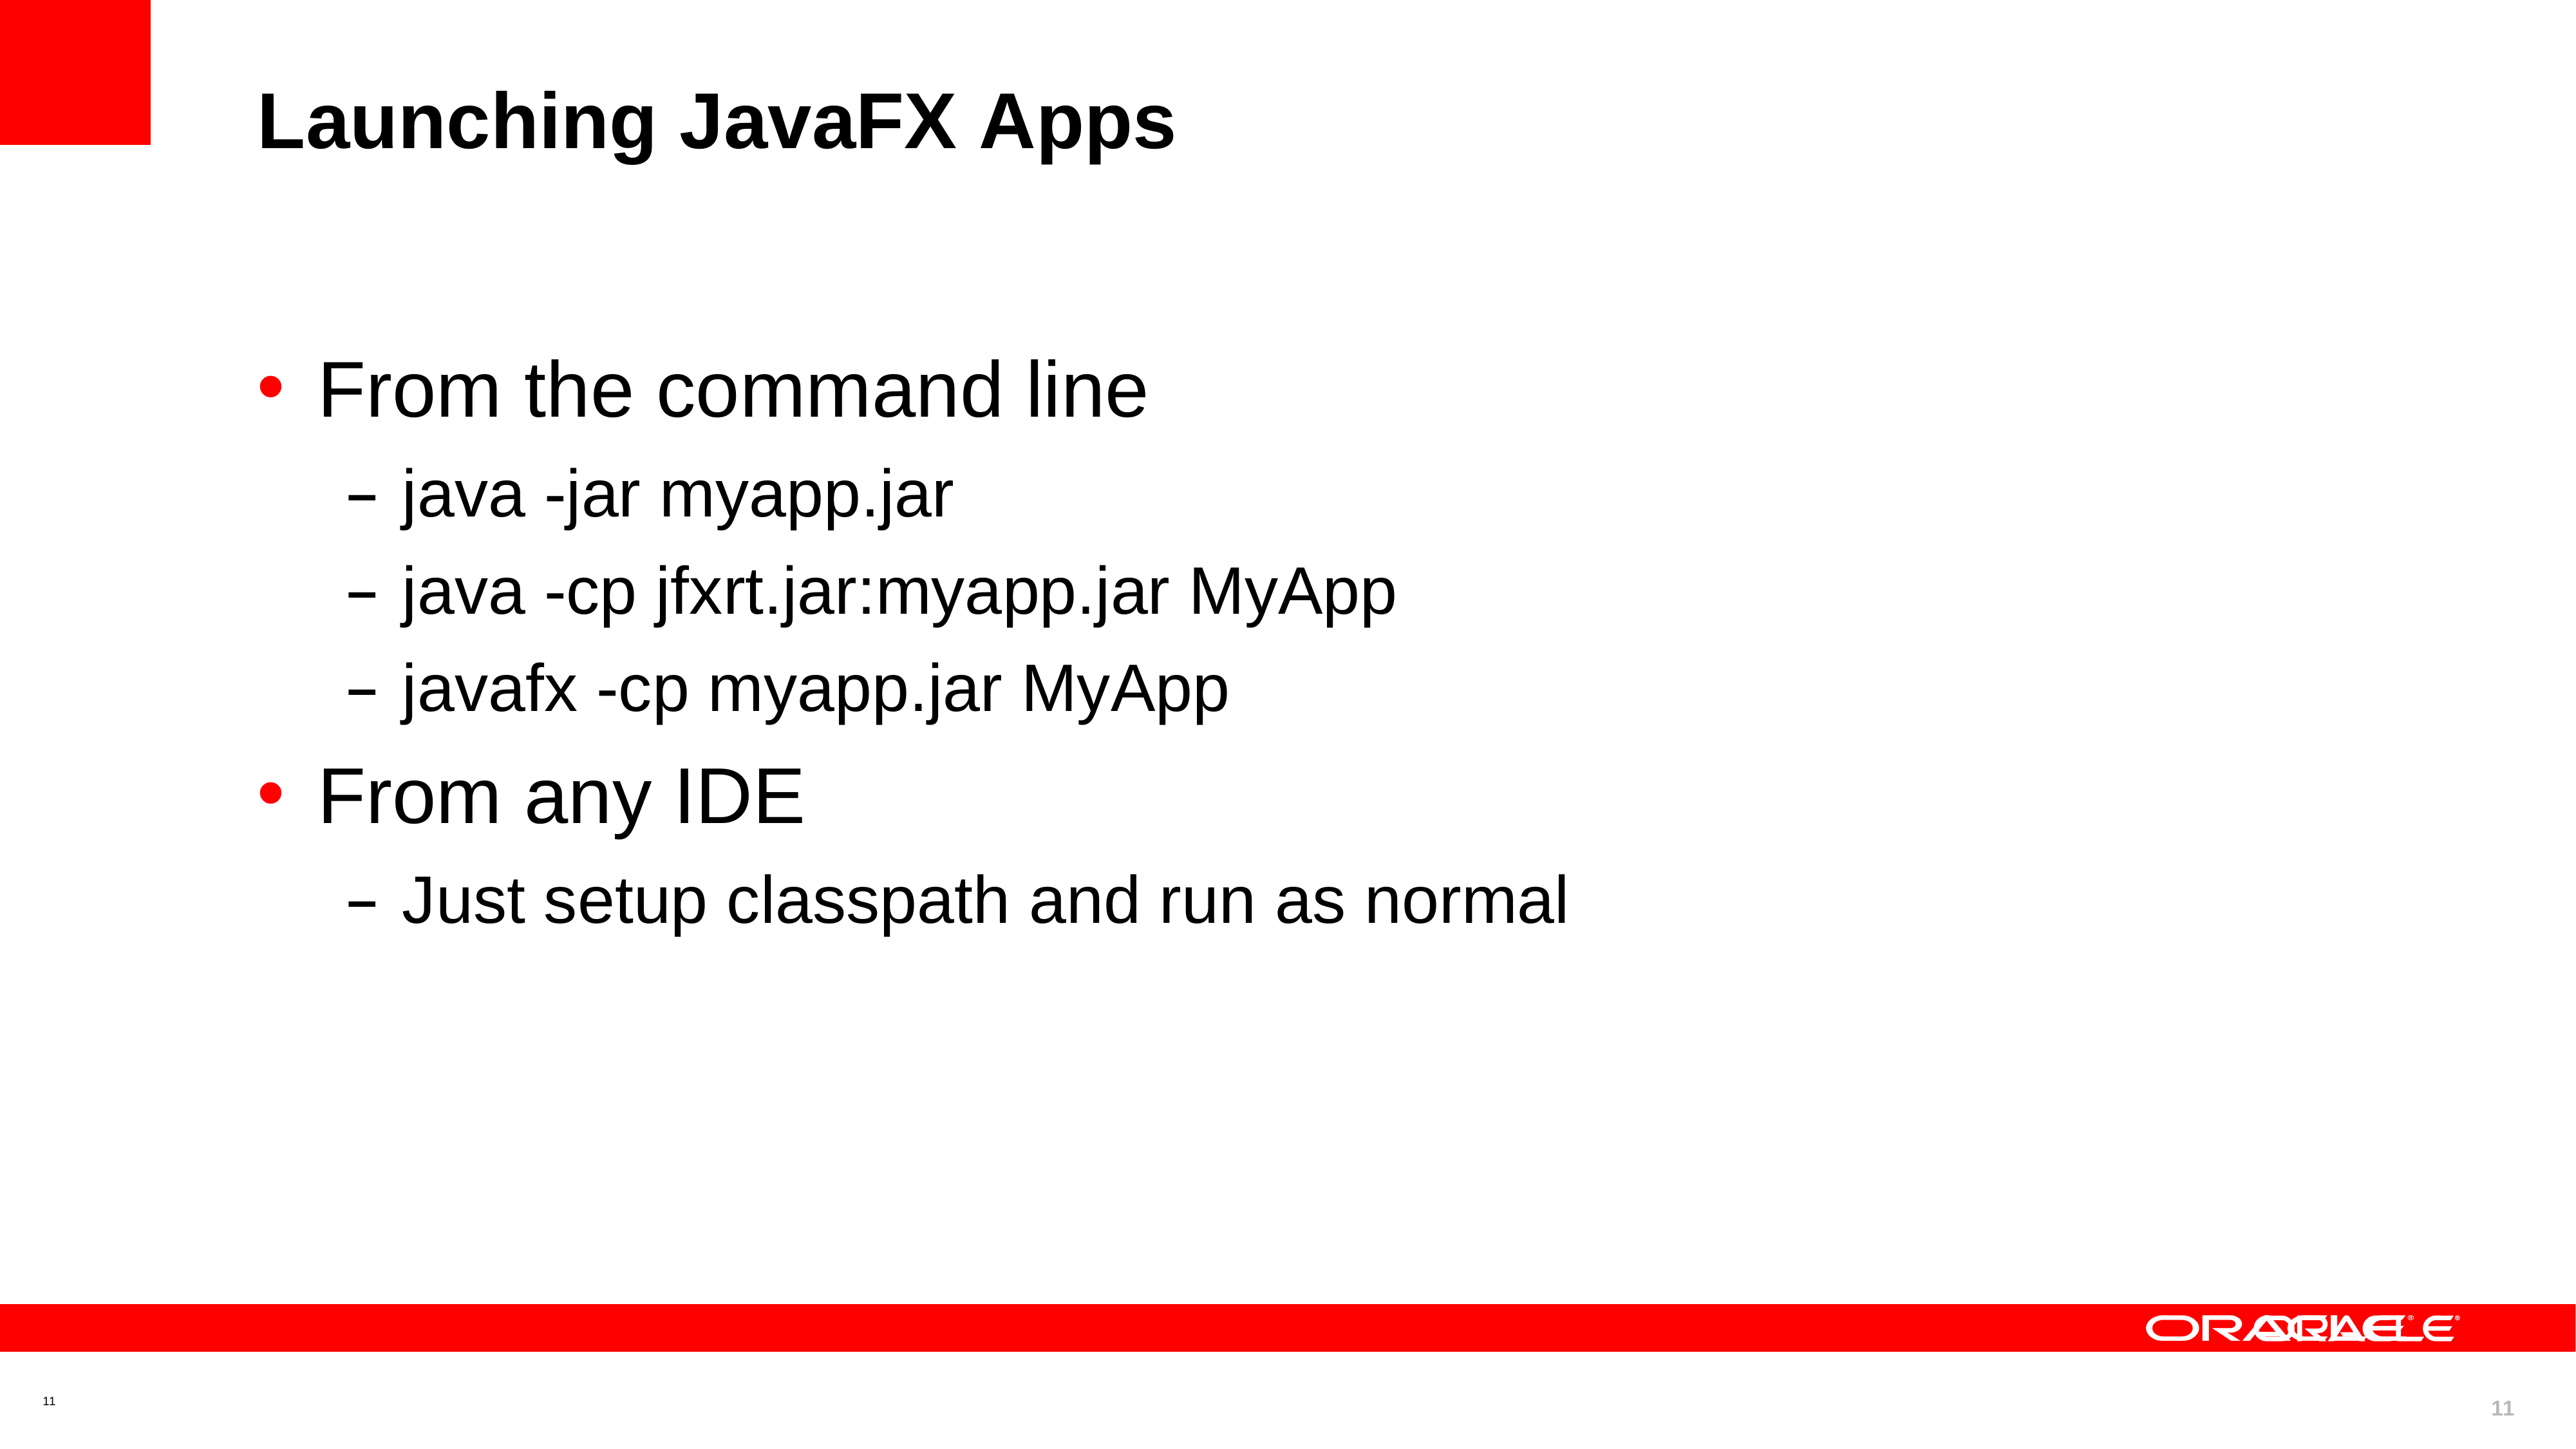

# Launching JavaFX Apps
From the command line
java -jar myapp.jar
java -cp jfxrt.jar:myapp.jar MyApp
javafx -cp myapp.jar MyApp
From any IDE
Just setup classpath and run as normal